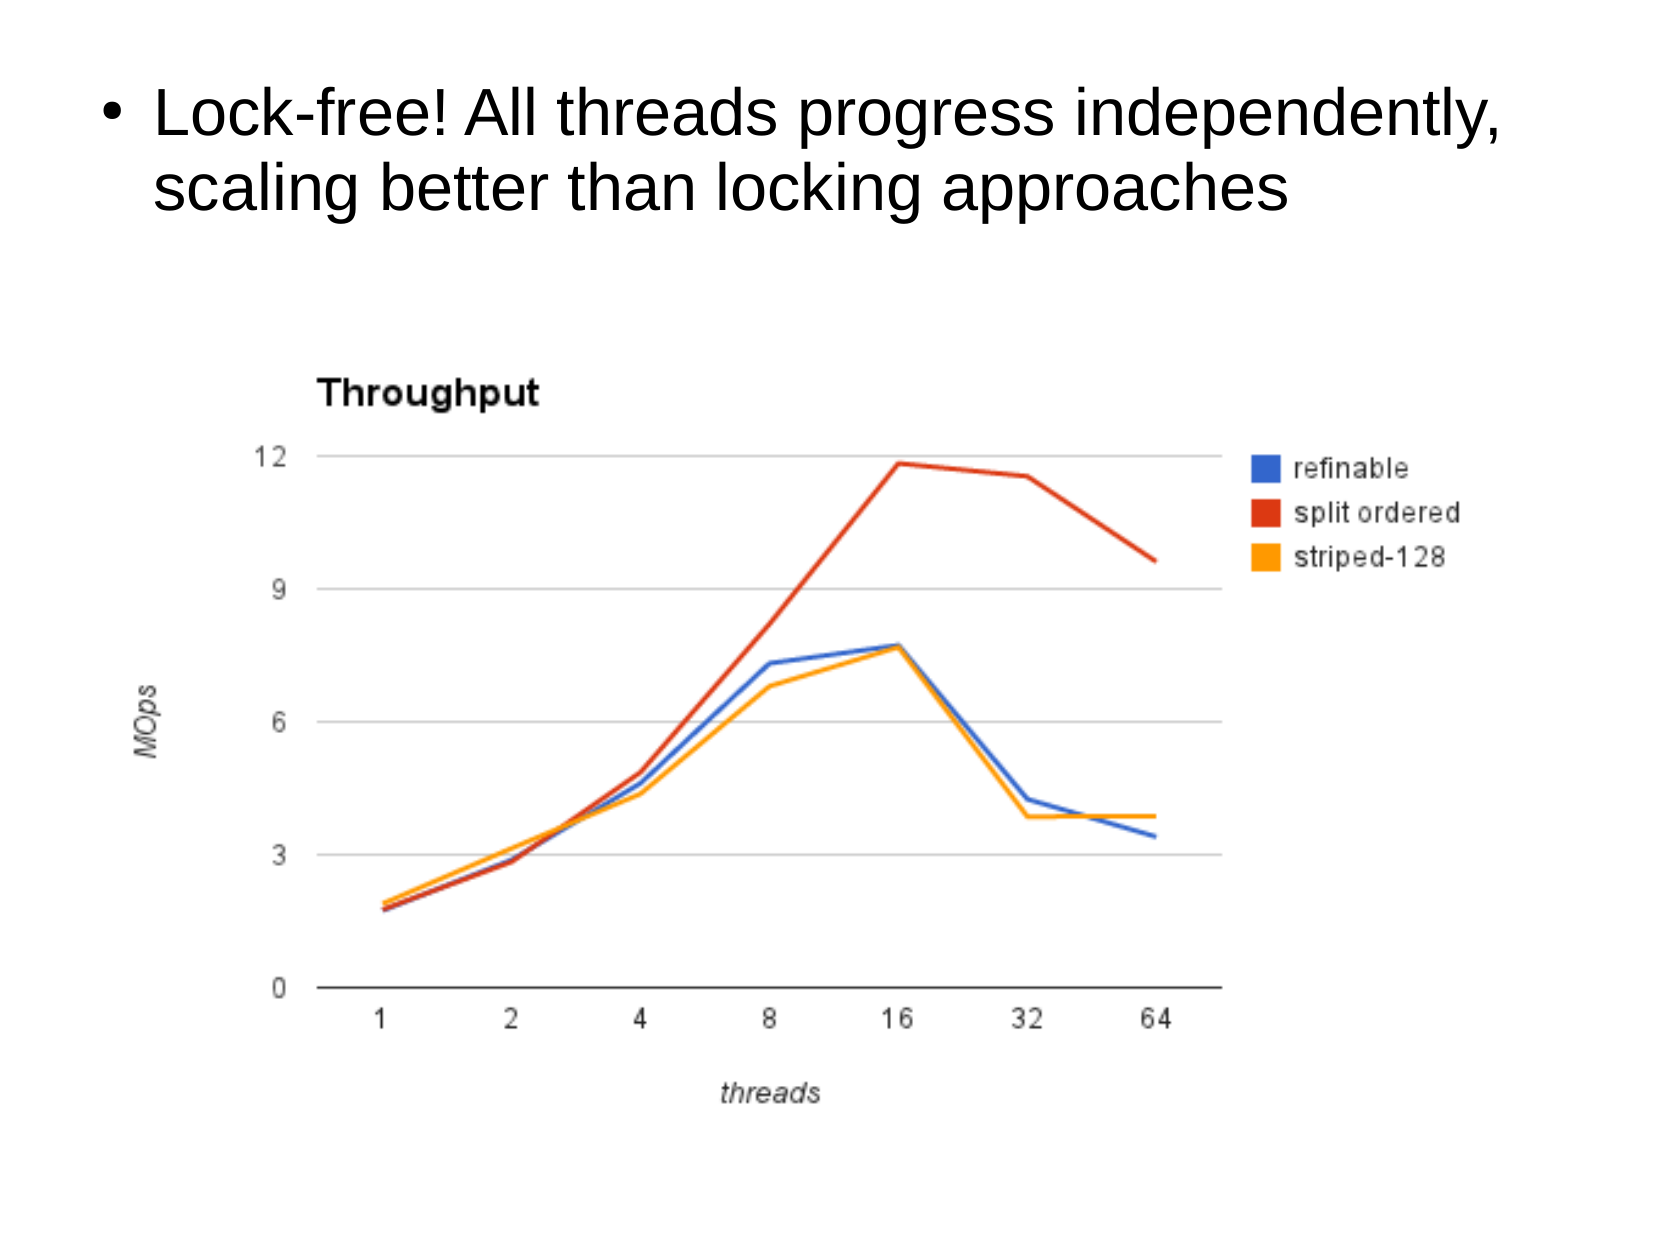

# Lock-free! All threads progress independently, scaling better than locking approaches